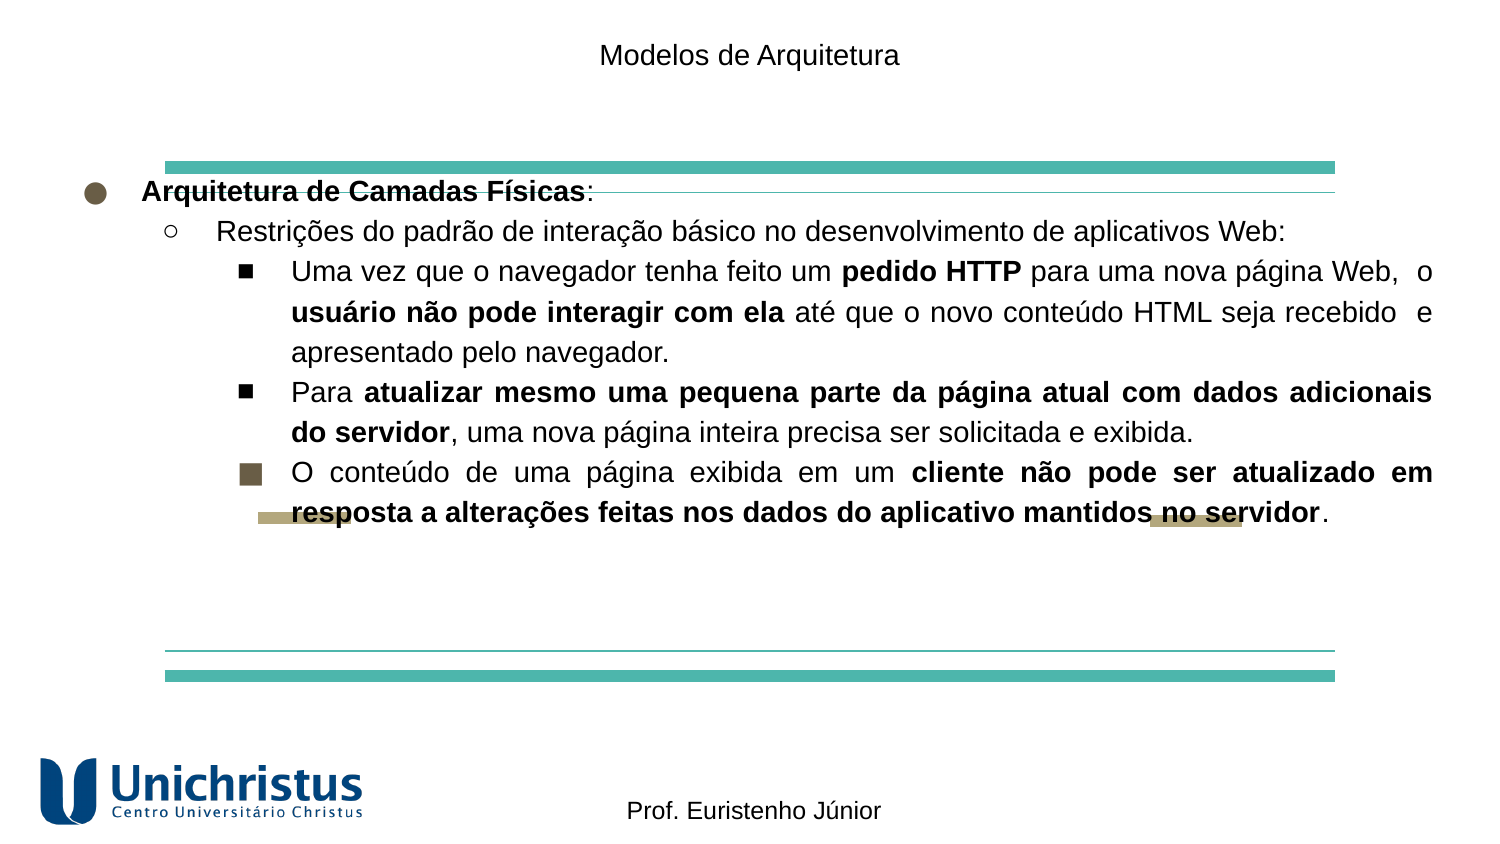

# Modelos de Arquitetura
Arquitetura de Camadas Físicas:
Restrições do padrão de interação básico no desenvolvimento de aplicativos Web:
Uma vez que o navegador tenha feito um pedido HTTP para uma nova página Web, o usuário não pode interagir com ela até que o novo conteúdo HTML seja recebido e apresentado pelo navegador.
Para atualizar mesmo uma pequena parte da página atual com dados adicionais do servidor, uma nova página inteira precisa ser solicitada e exibida.
O conteúdo de uma página exibida em um cliente não pode ser atualizado em resposta a alterações feitas nos dados do aplicativo mantidos no servidor.